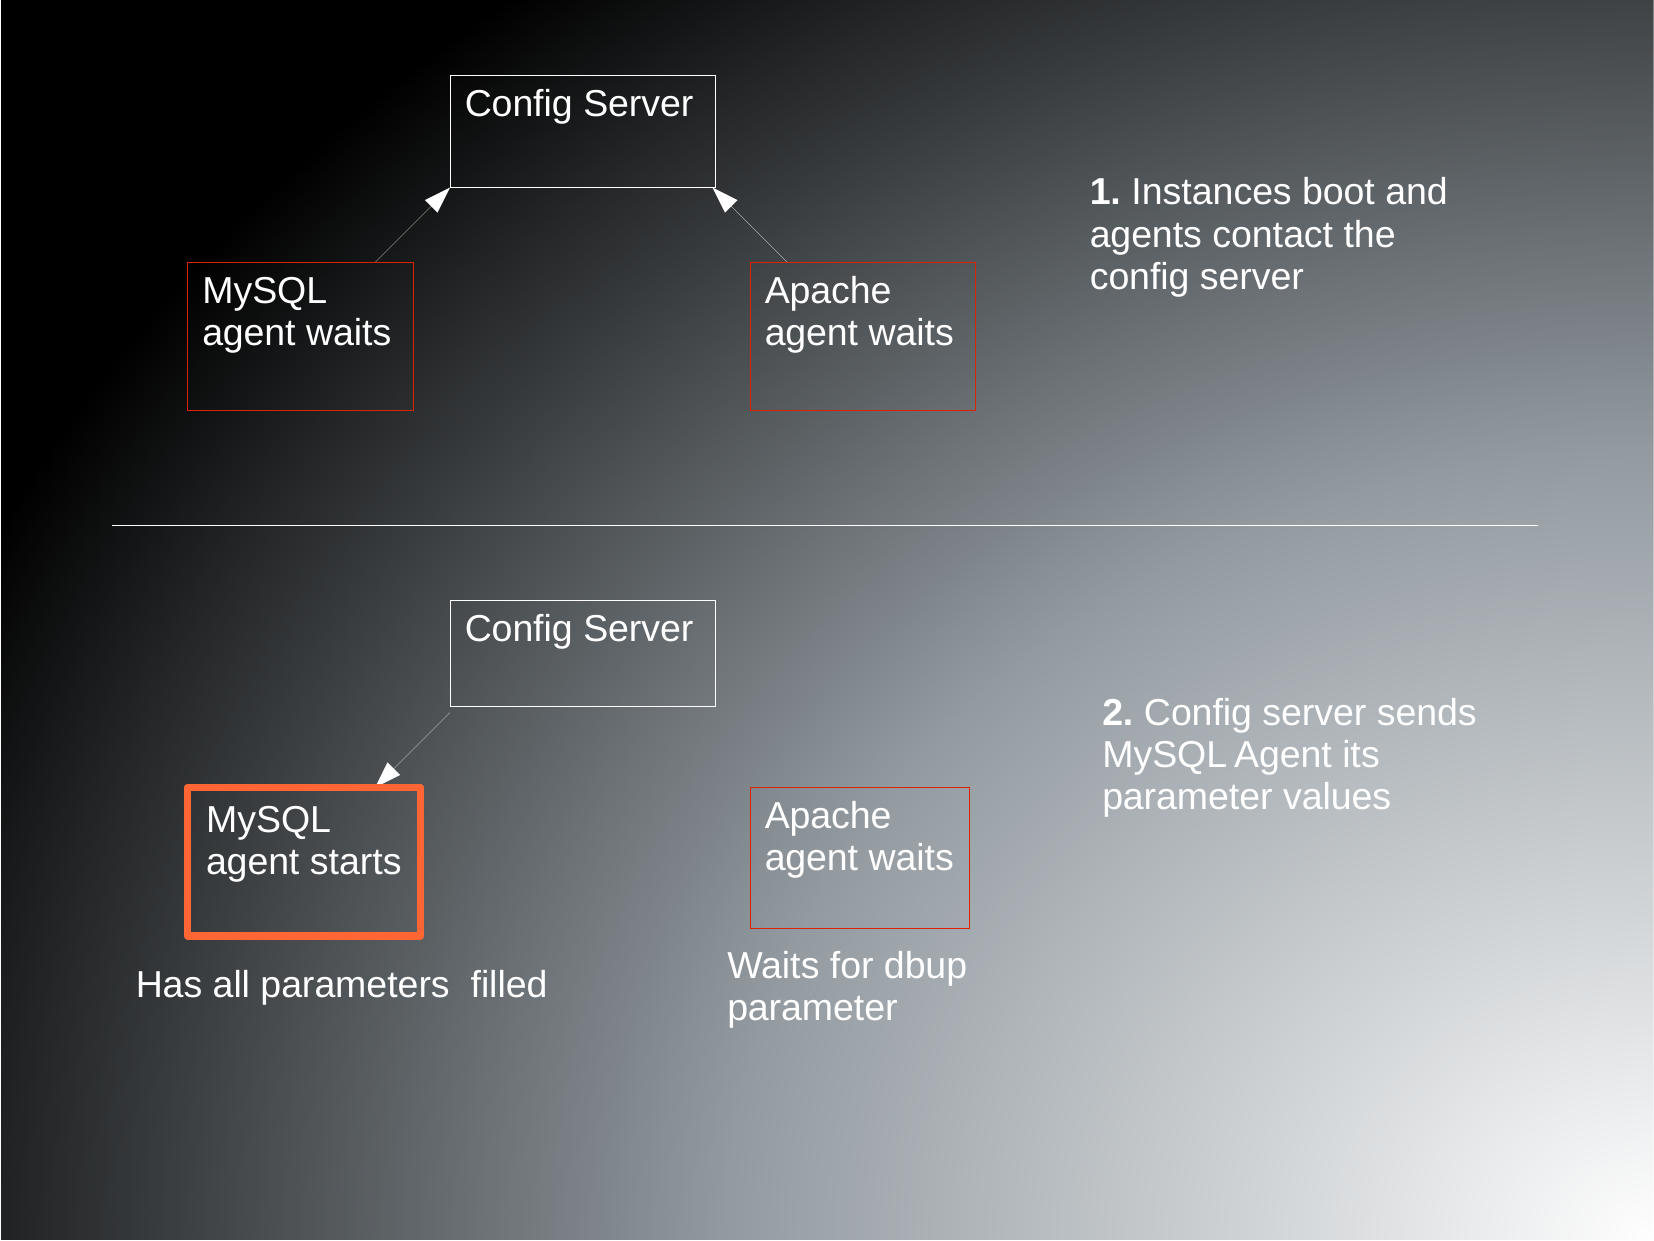

Config Server
1. Instances boot and agents contact the config server
MySQL
agent waits
Apache
agent waits
Config Server
2. Config server sends MySQL Agent its parameter values
MySQL
agent starts
Apache
agent waits
Waits for dbup
parameter
Has all parameters filled